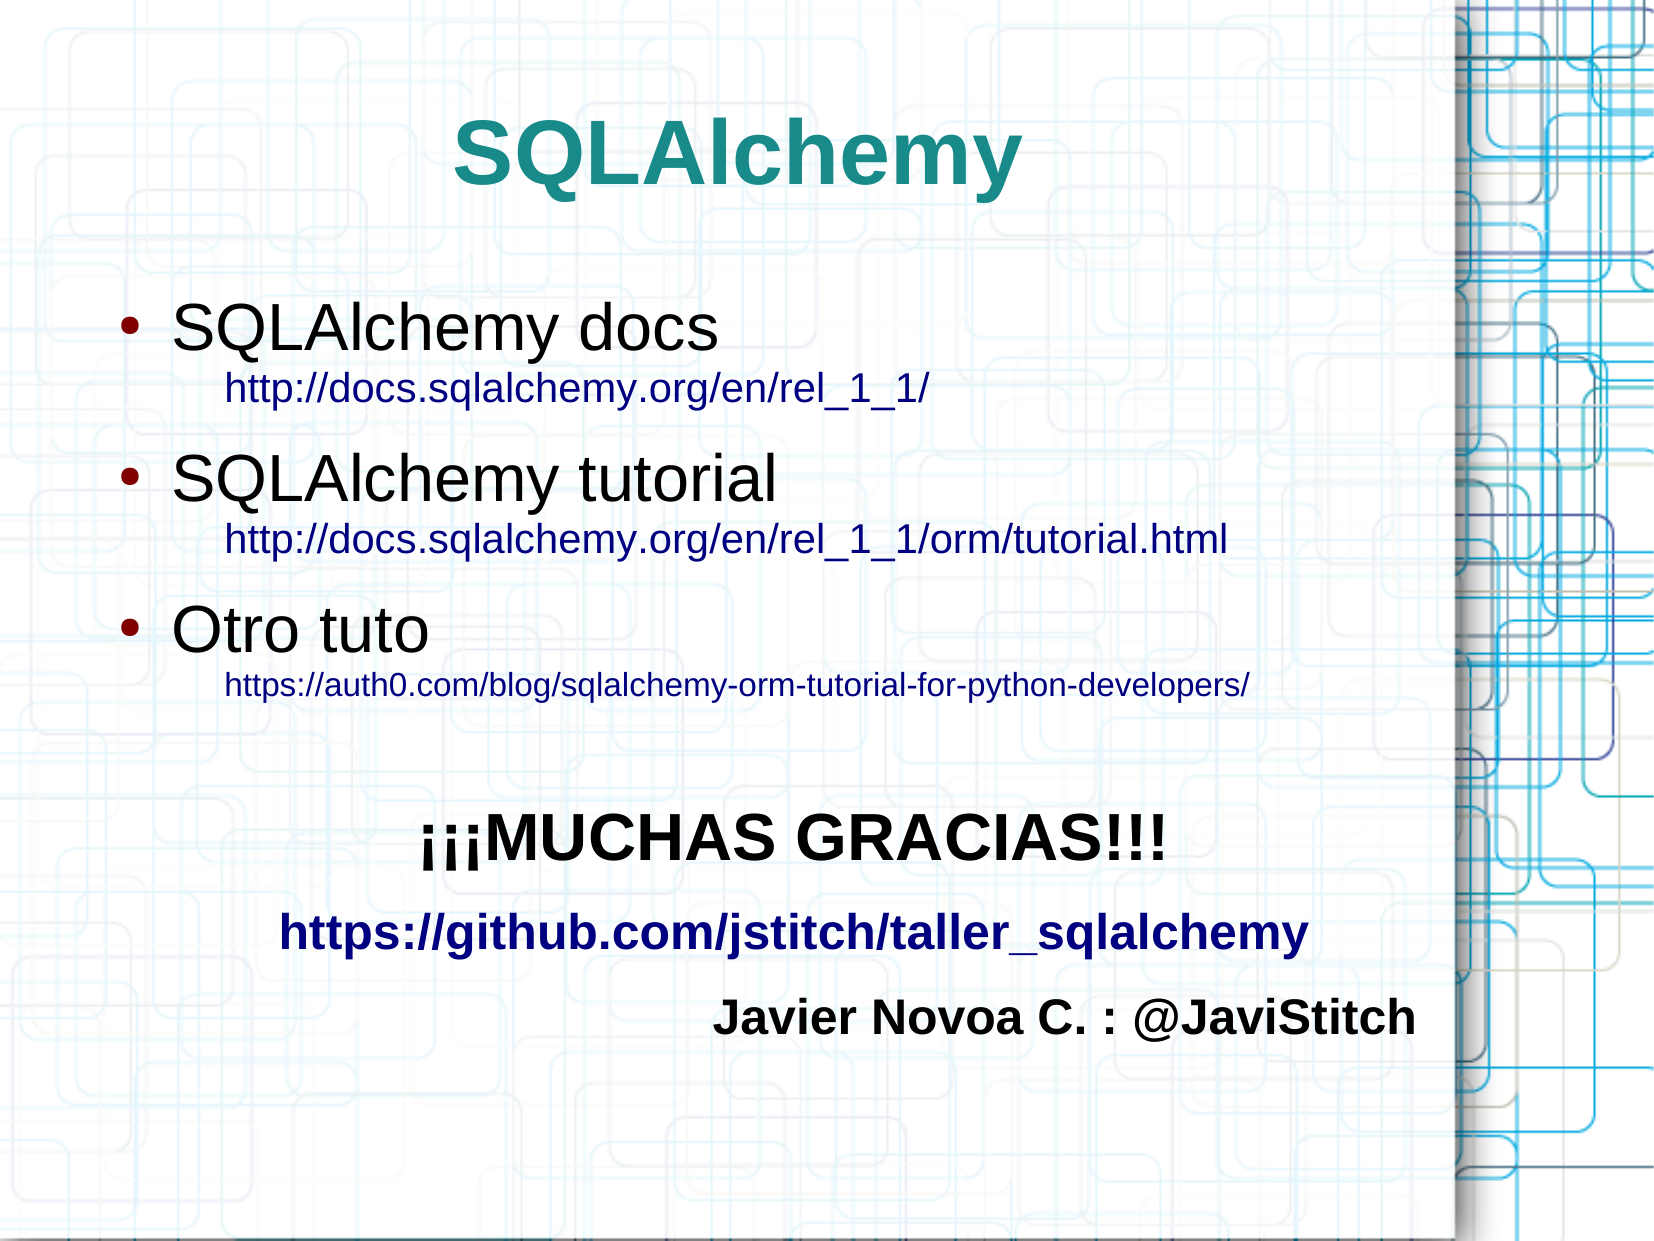

# SQLAlchemy
SQLAlchemy docs http://docs.sqlalchemy.org/en/rel_1_1/
SQLAlchemy tutorial http://docs.sqlalchemy.org/en/rel_1_1/orm/tutorial.html
Otro tuto https://auth0.com/blog/sqlalchemy-orm-tutorial-for-python-developers/
¡¡¡MUCHAS GRACIAS!!!
https://github.com/jstitch/taller_sqlalchemy
Javier Novoa C. : @JaviStitch